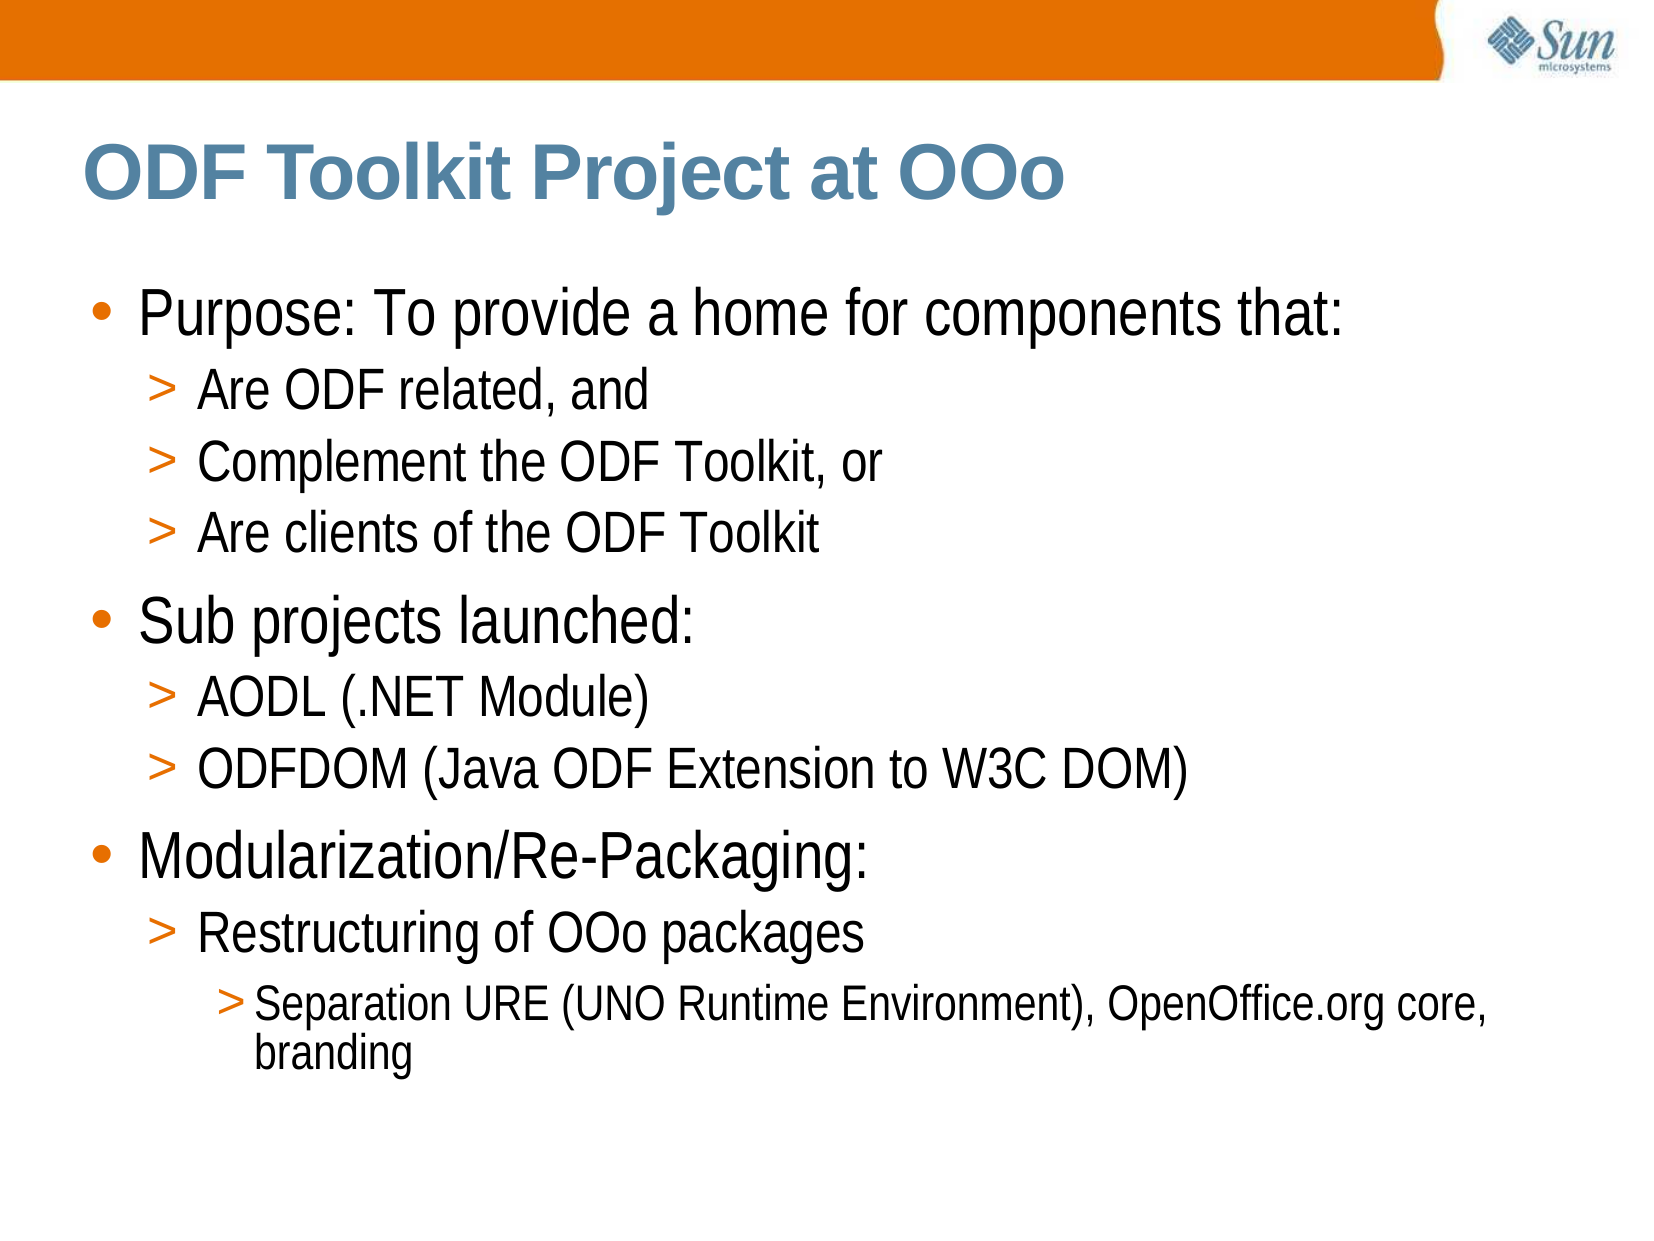

# ODF Toolkit Project at OOo
Purpose: To provide a home for components that:
Are ODF related, and
Complement the ODF Toolkit, or
Are clients of the ODF Toolkit
Sub projects launched:
AODL (.NET Module)
ODFDOM (Java ODF Extension to W3C DOM)
Modularization/Re-Packaging:
Restructuring of OOo packages
Separation URE (UNO Runtime Environment), OpenOffice.org core, branding